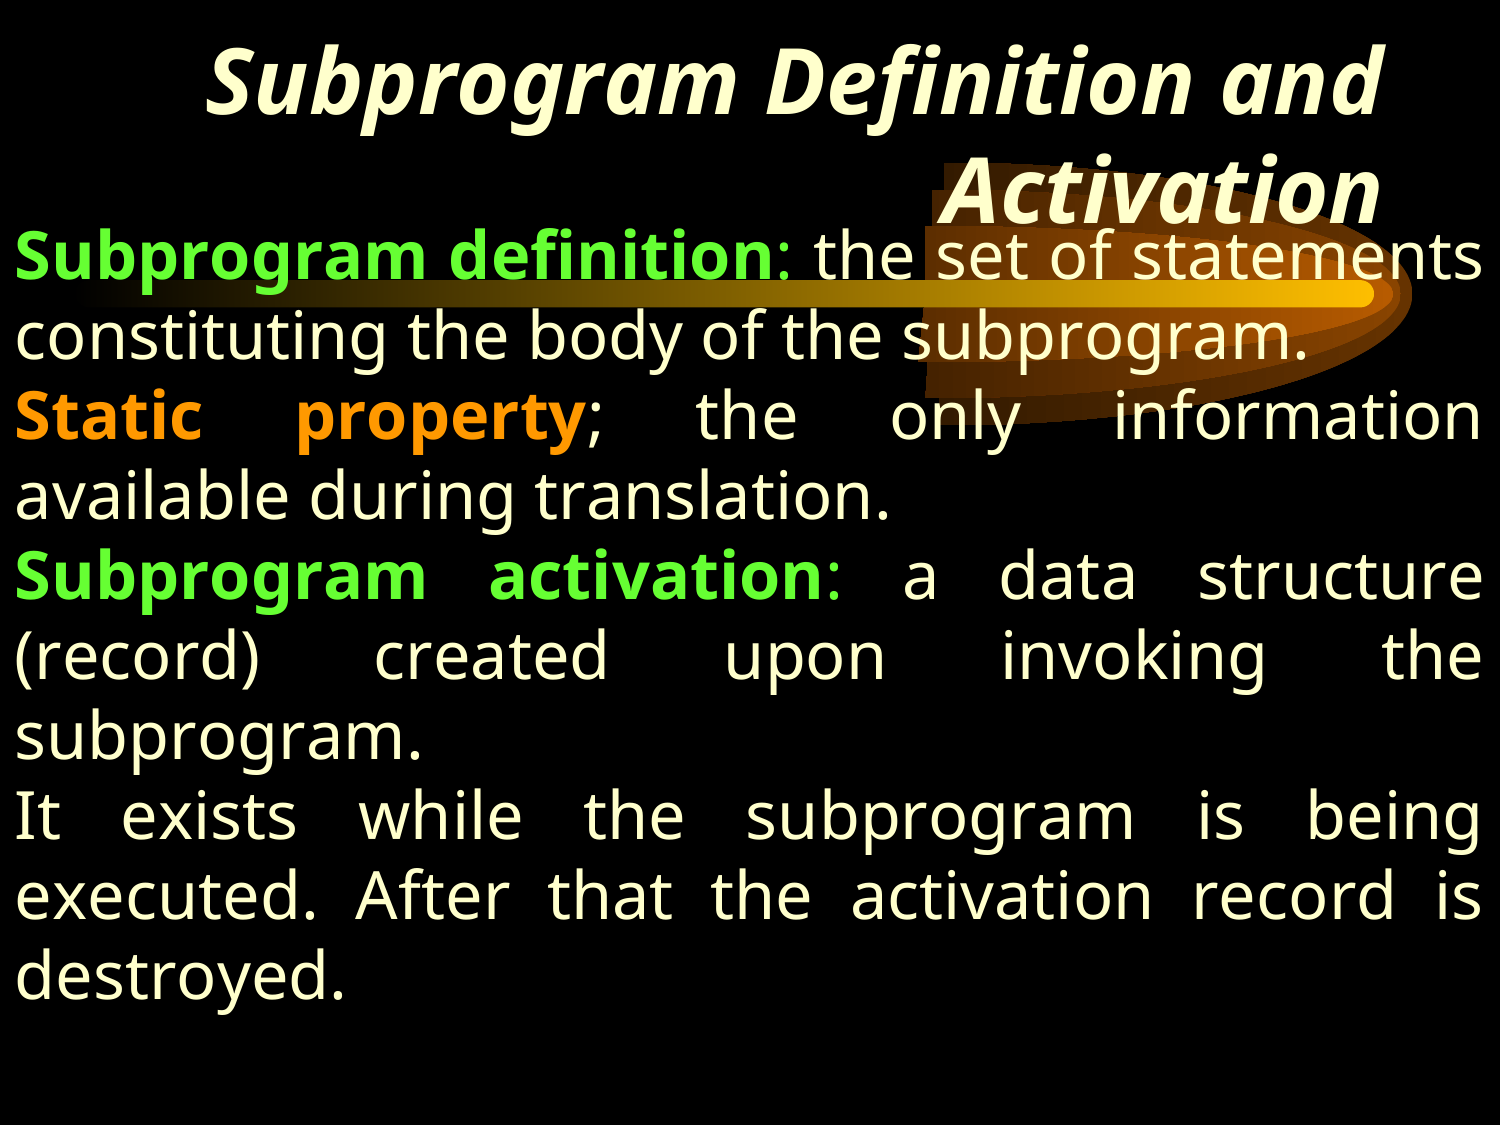

# Subprogram Definition and Activation
Subprogram definition: the set of statements constituting the body of the subprogram.
Static property; the only information available during translation.
Subprogram activation: a data structure (record) created upon invoking the subprogram.
It exists while the subprogram is being executed. After that the activation record is destroyed.